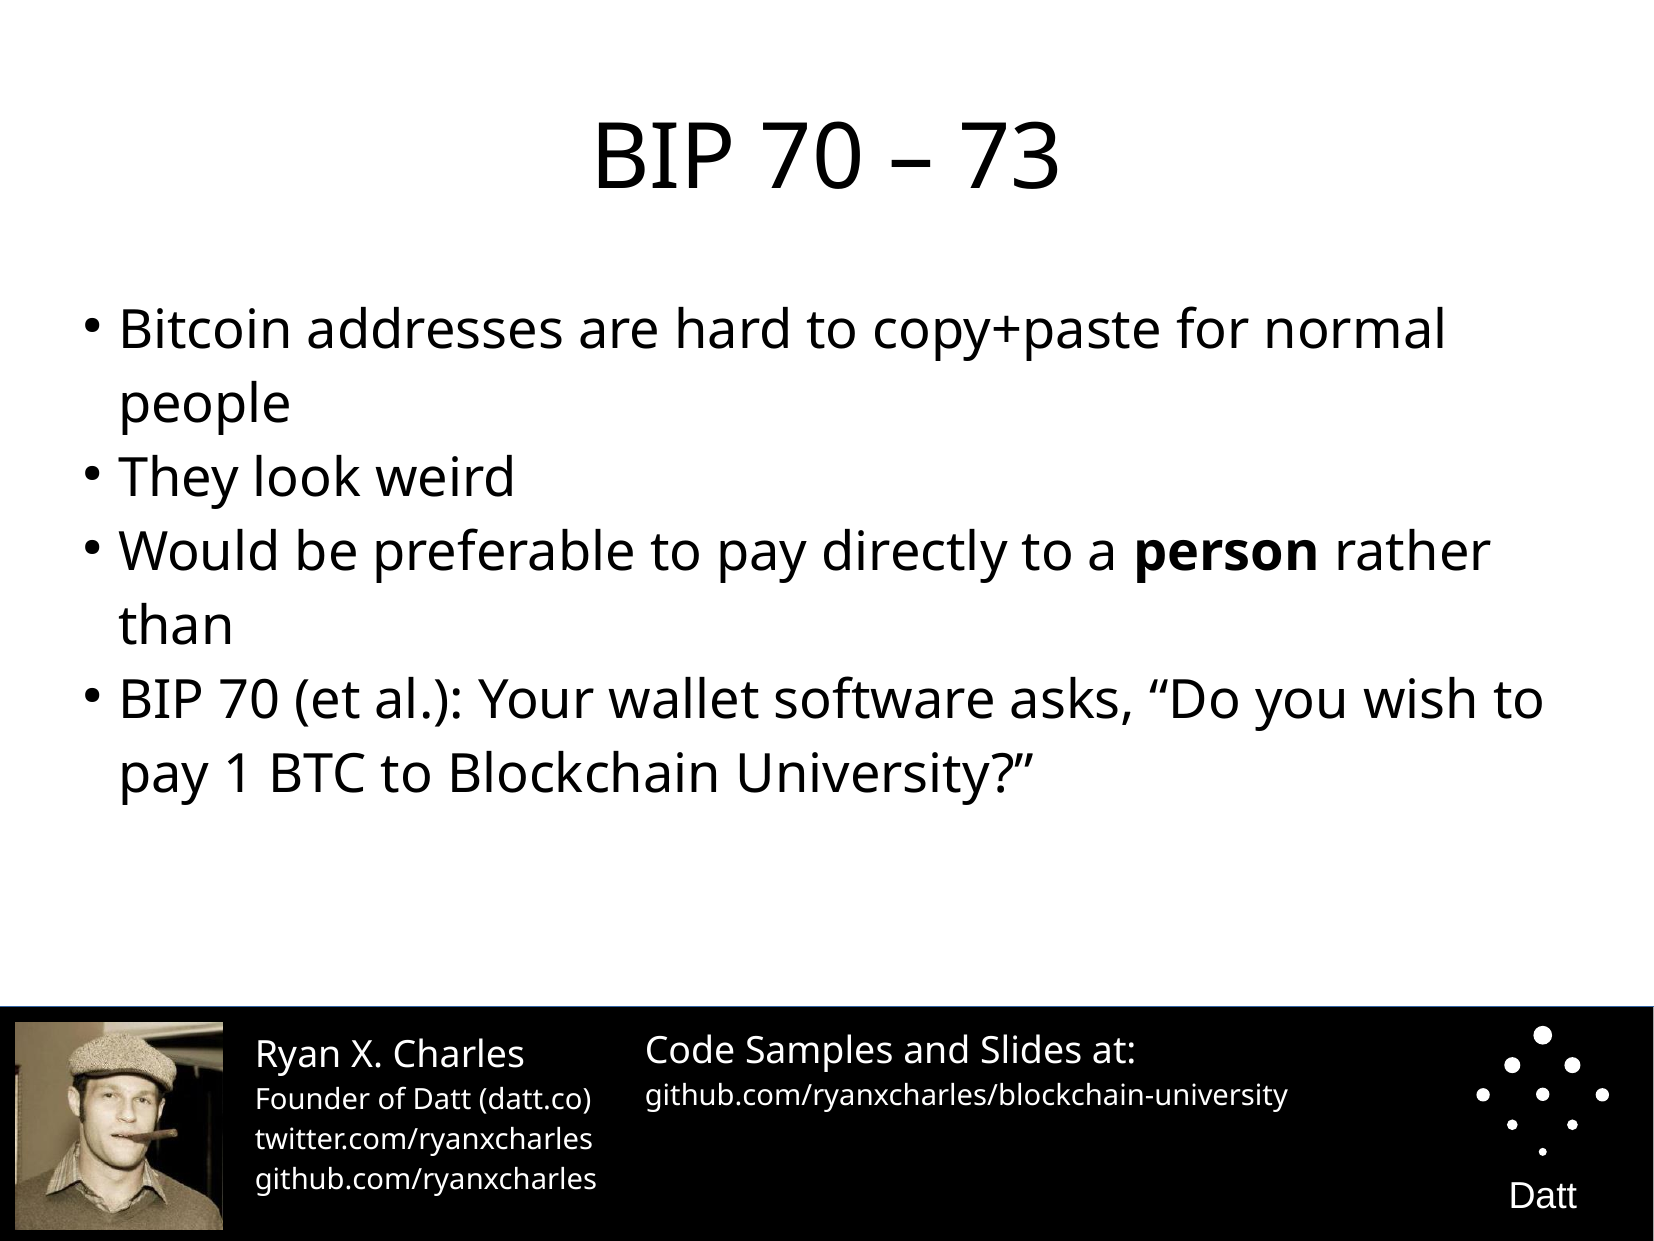

BIP 70 – 73
# Bitcoin addresses are hard to copy+paste for normal people
They look weird
Would be preferable to pay directly to a person rather than
BIP 70 (et al.): Your wallet software asks, “Do you wish to pay 1 BTC to Blockchain University?”
Code Samples and Slides at:
github.com/ryanxcharles/blockchain-university
Ryan X. Charles
Founder of Datt (datt.co)
twitter.com/ryanxcharles
github.com/ryanxcharles
Datt